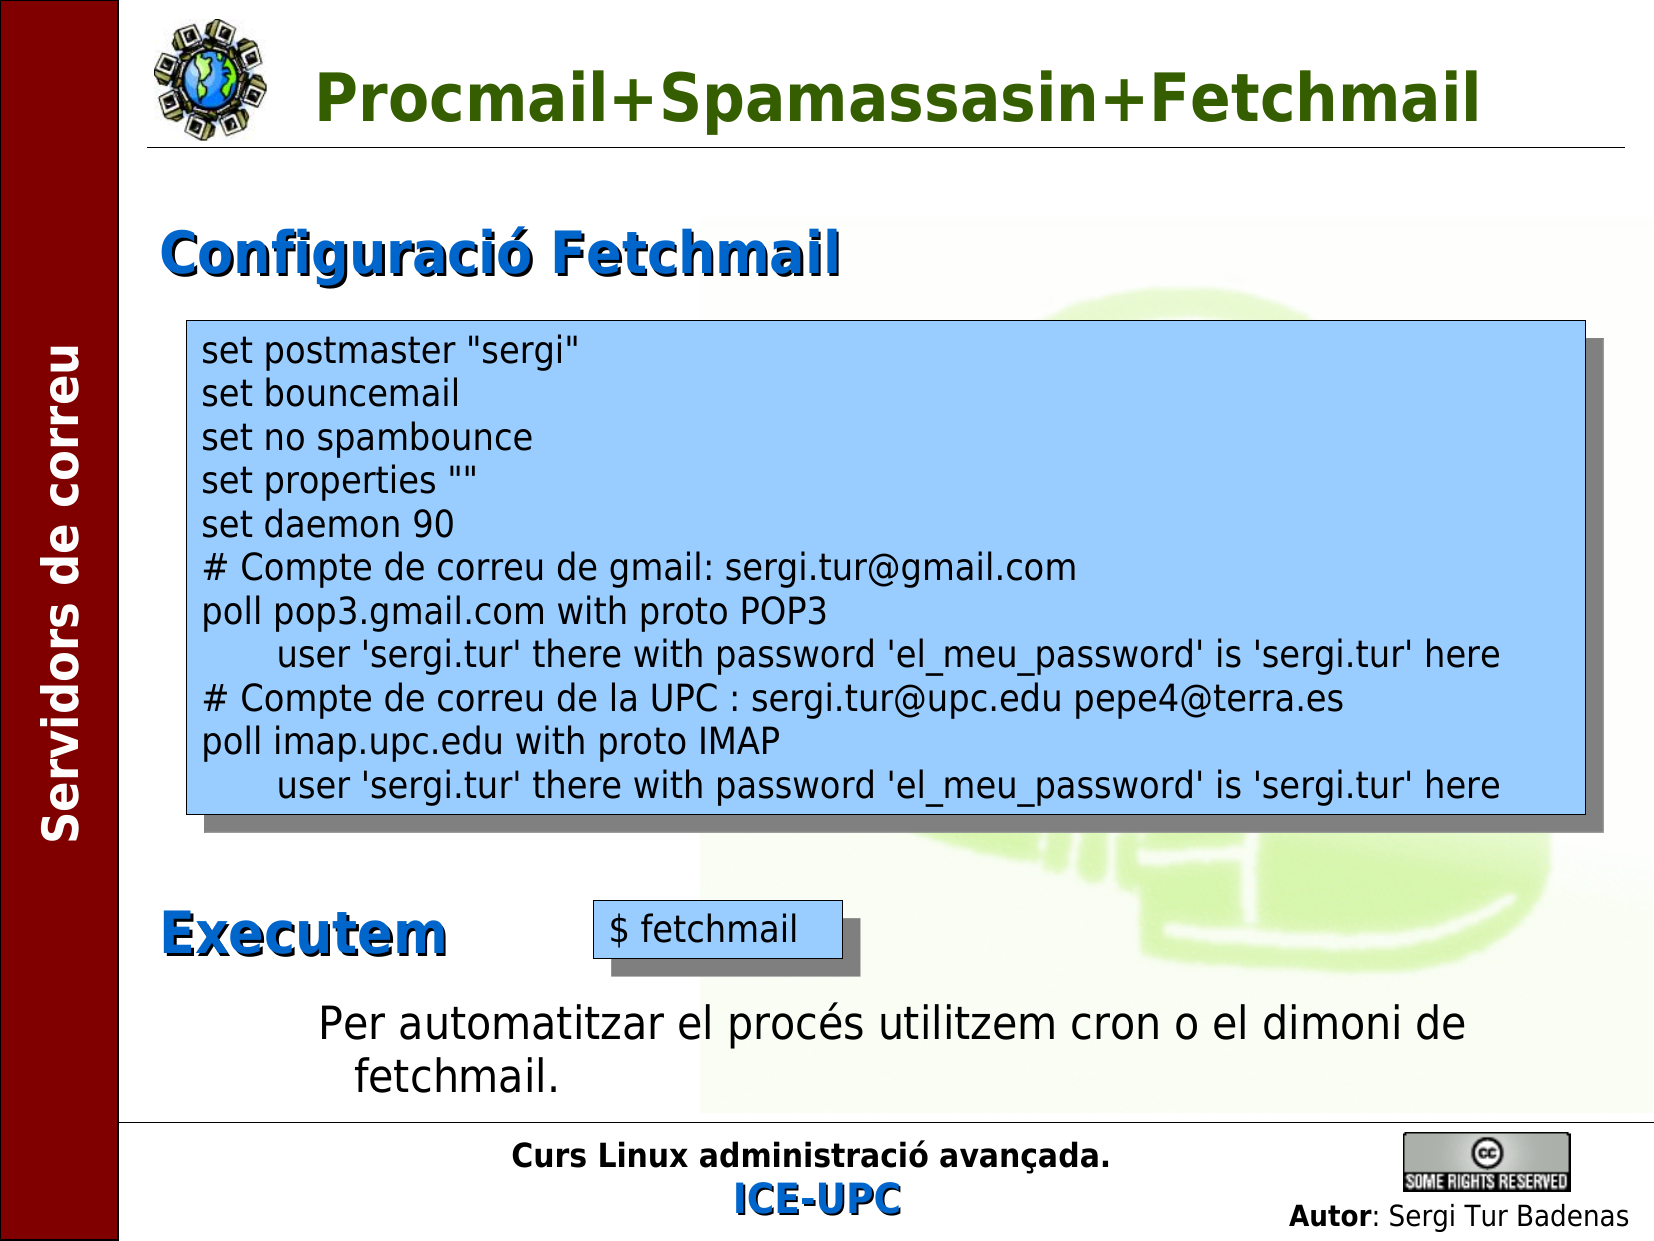

# Procmail+Spamassasin+Fetchmail
Configuració Fetchmail
Executem
Per automatitzar el procés utilitzem cron o el dimoni de fetchmail.
set postmaster "sergi"
set bouncemail
set no spambounce
set properties ""
set daemon 90
# Compte de correu de gmail: sergi.tur@gmail.com
poll pop3.gmail.com with proto POP3
 user 'sergi.tur' there with password 'el_meu_password' is 'sergi.tur' here
# Compte de correu de la UPC : sergi.tur@upc.edu pepe4@terra.es
poll imap.upc.edu with proto IMAP
 user 'sergi.tur' there with password 'el_meu_password' is 'sergi.tur' here
$ fetchmail